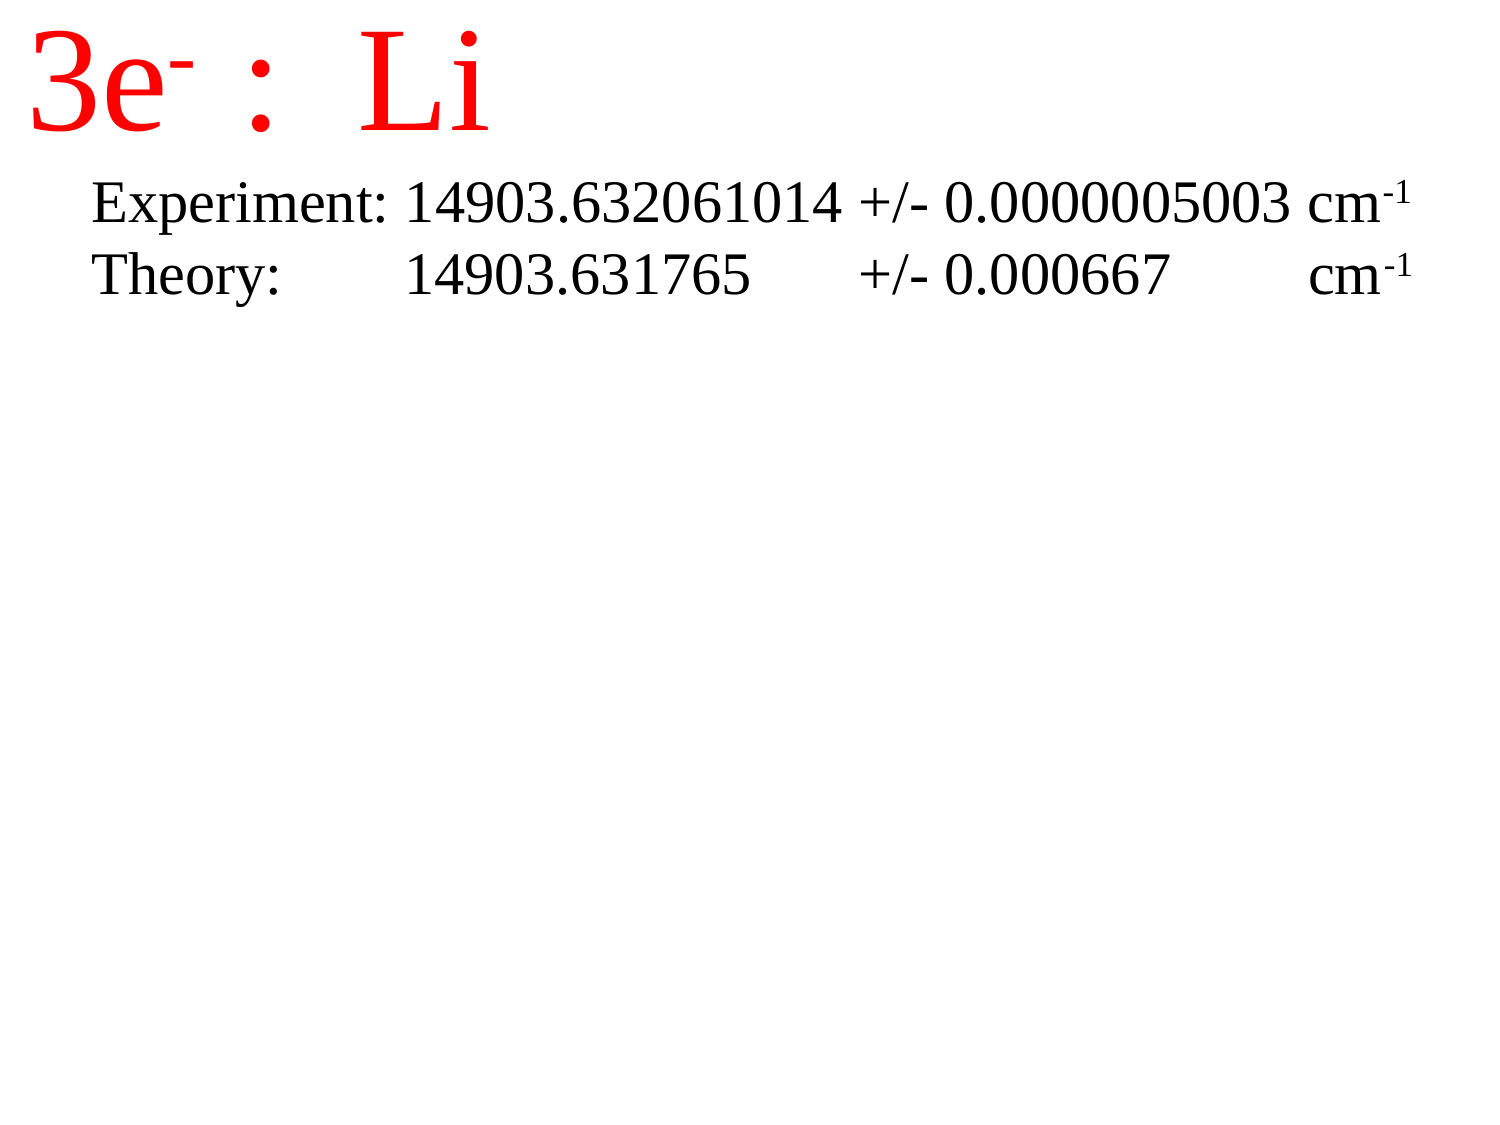

3e- : Li
Experiment: 14903.632061014 +/- 0.0000005003 cm-1
Theory: 14903.631765 +/- 0.000667 cm-1
Experiment: 1.84781486 eV
Theory: 1.84781482(8) eV